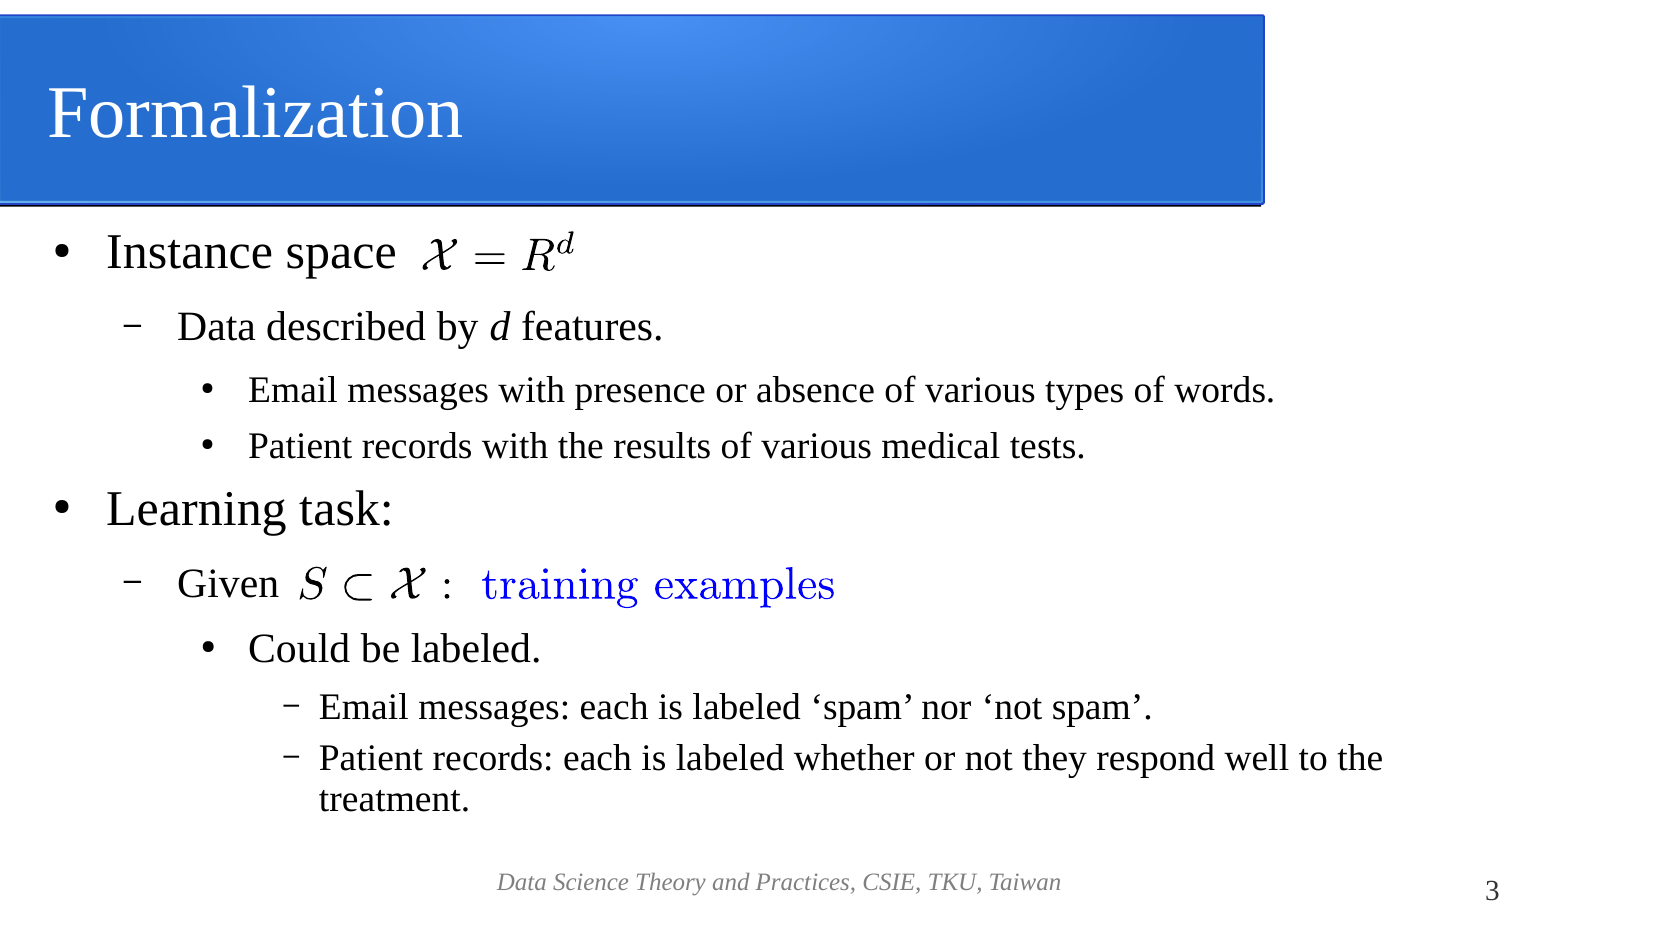

# Formalization
Instance space
Data described by d features.
Email messages with presence or absence of various types of words.
Patient records with the results of various medical tests.
Learning task:
Given
Could be labeled.
Email messages: each is labeled ‘spam’ nor ‘not spam’.
Patient records: each is labeled whether or not they respond well to the treatment.
Data Science Theory and Practices, CSIE, TKU, Taiwan
3